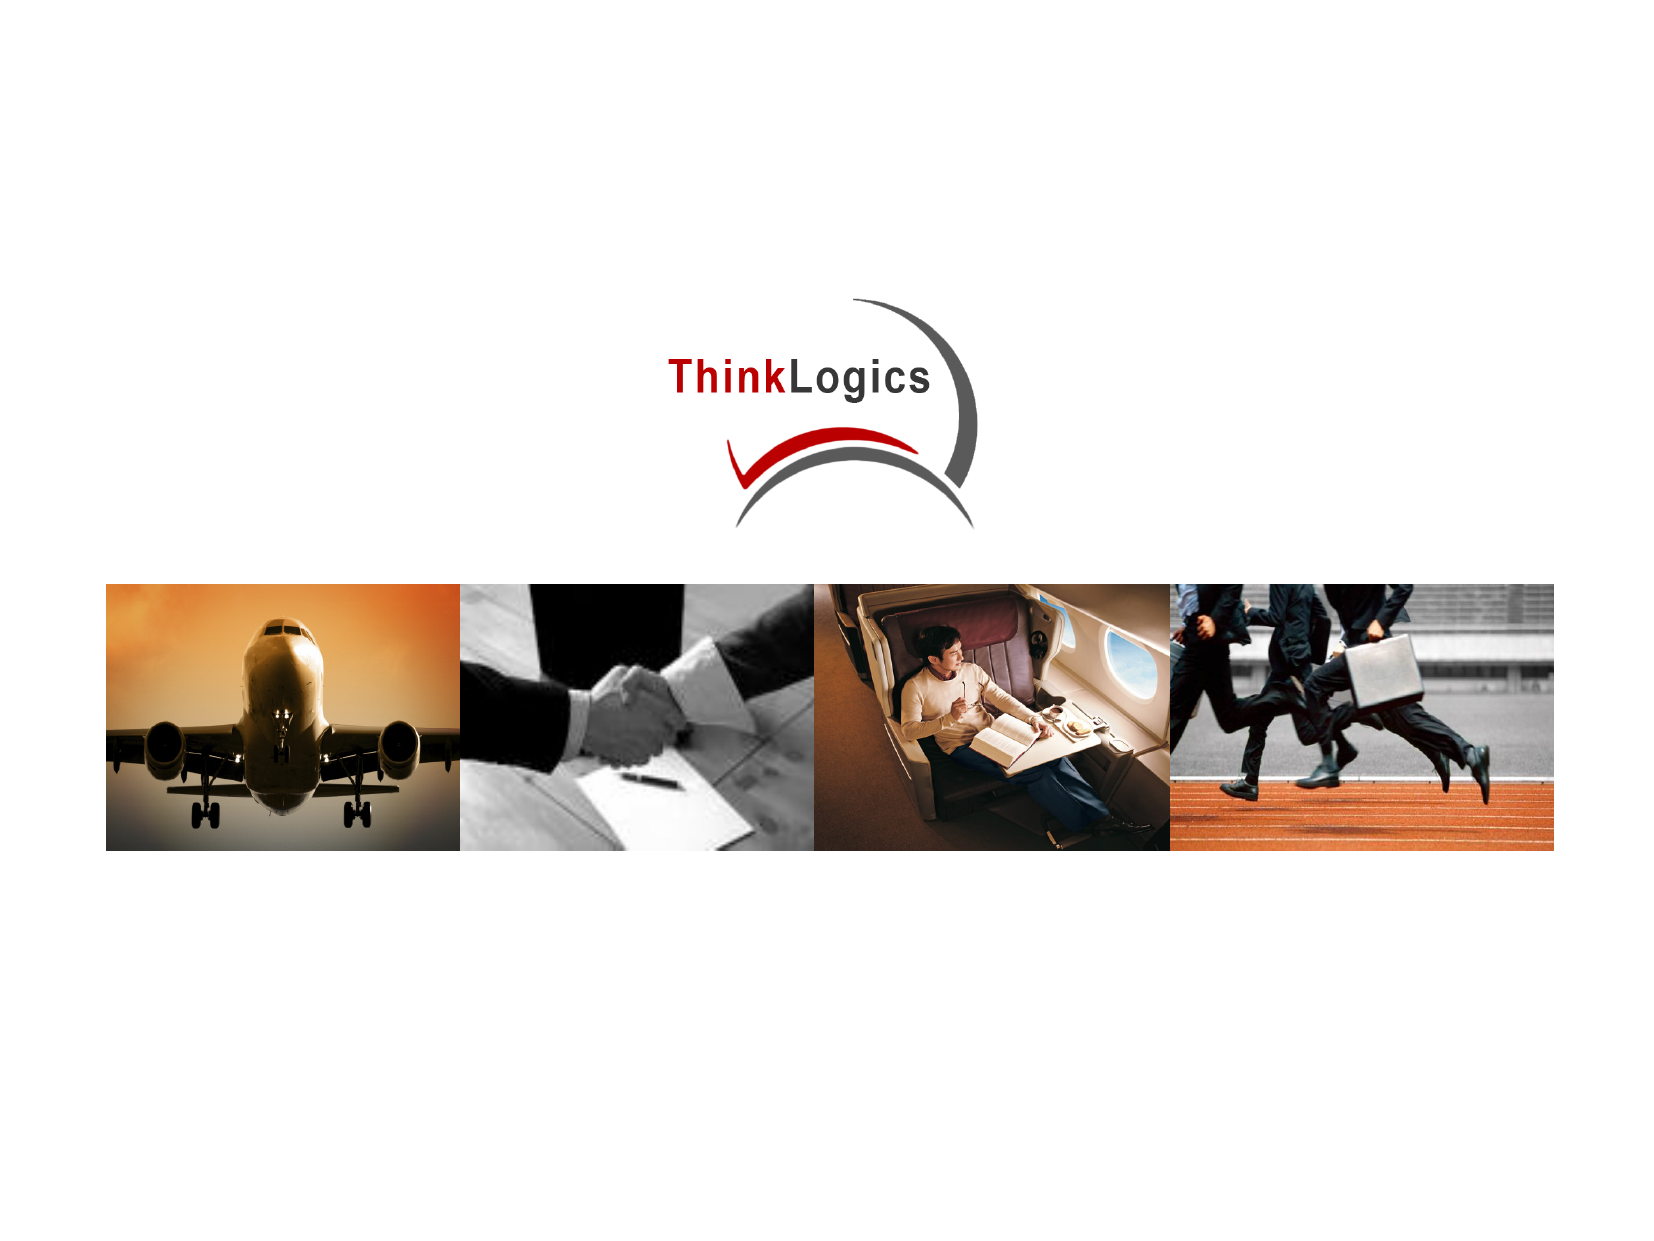

Implementierung einer Angebotssoftware
bei der Rent-a-Jet AG
Herzlich Willkommen zur Endpräsentation
04. July 2009